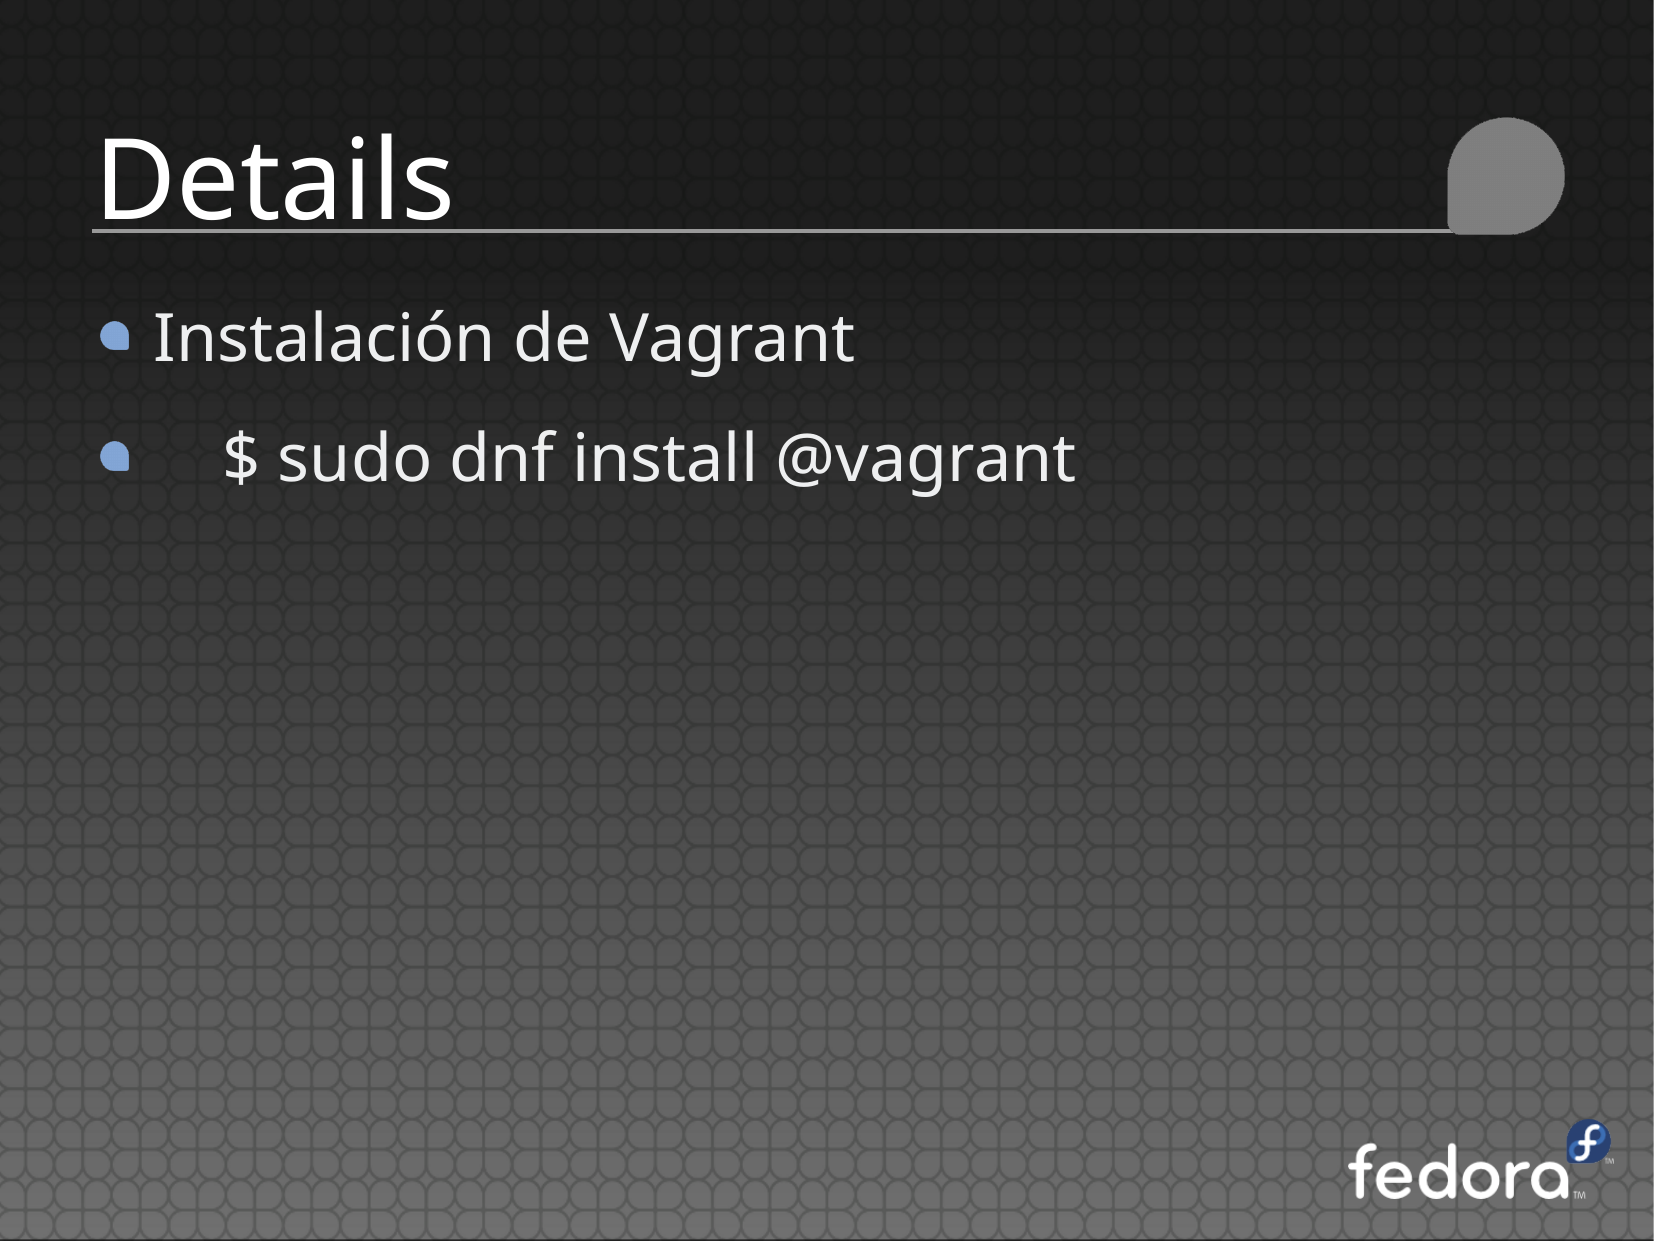

Details
# Instalación de Vagrant
 $ sudo dnf install @vagrant